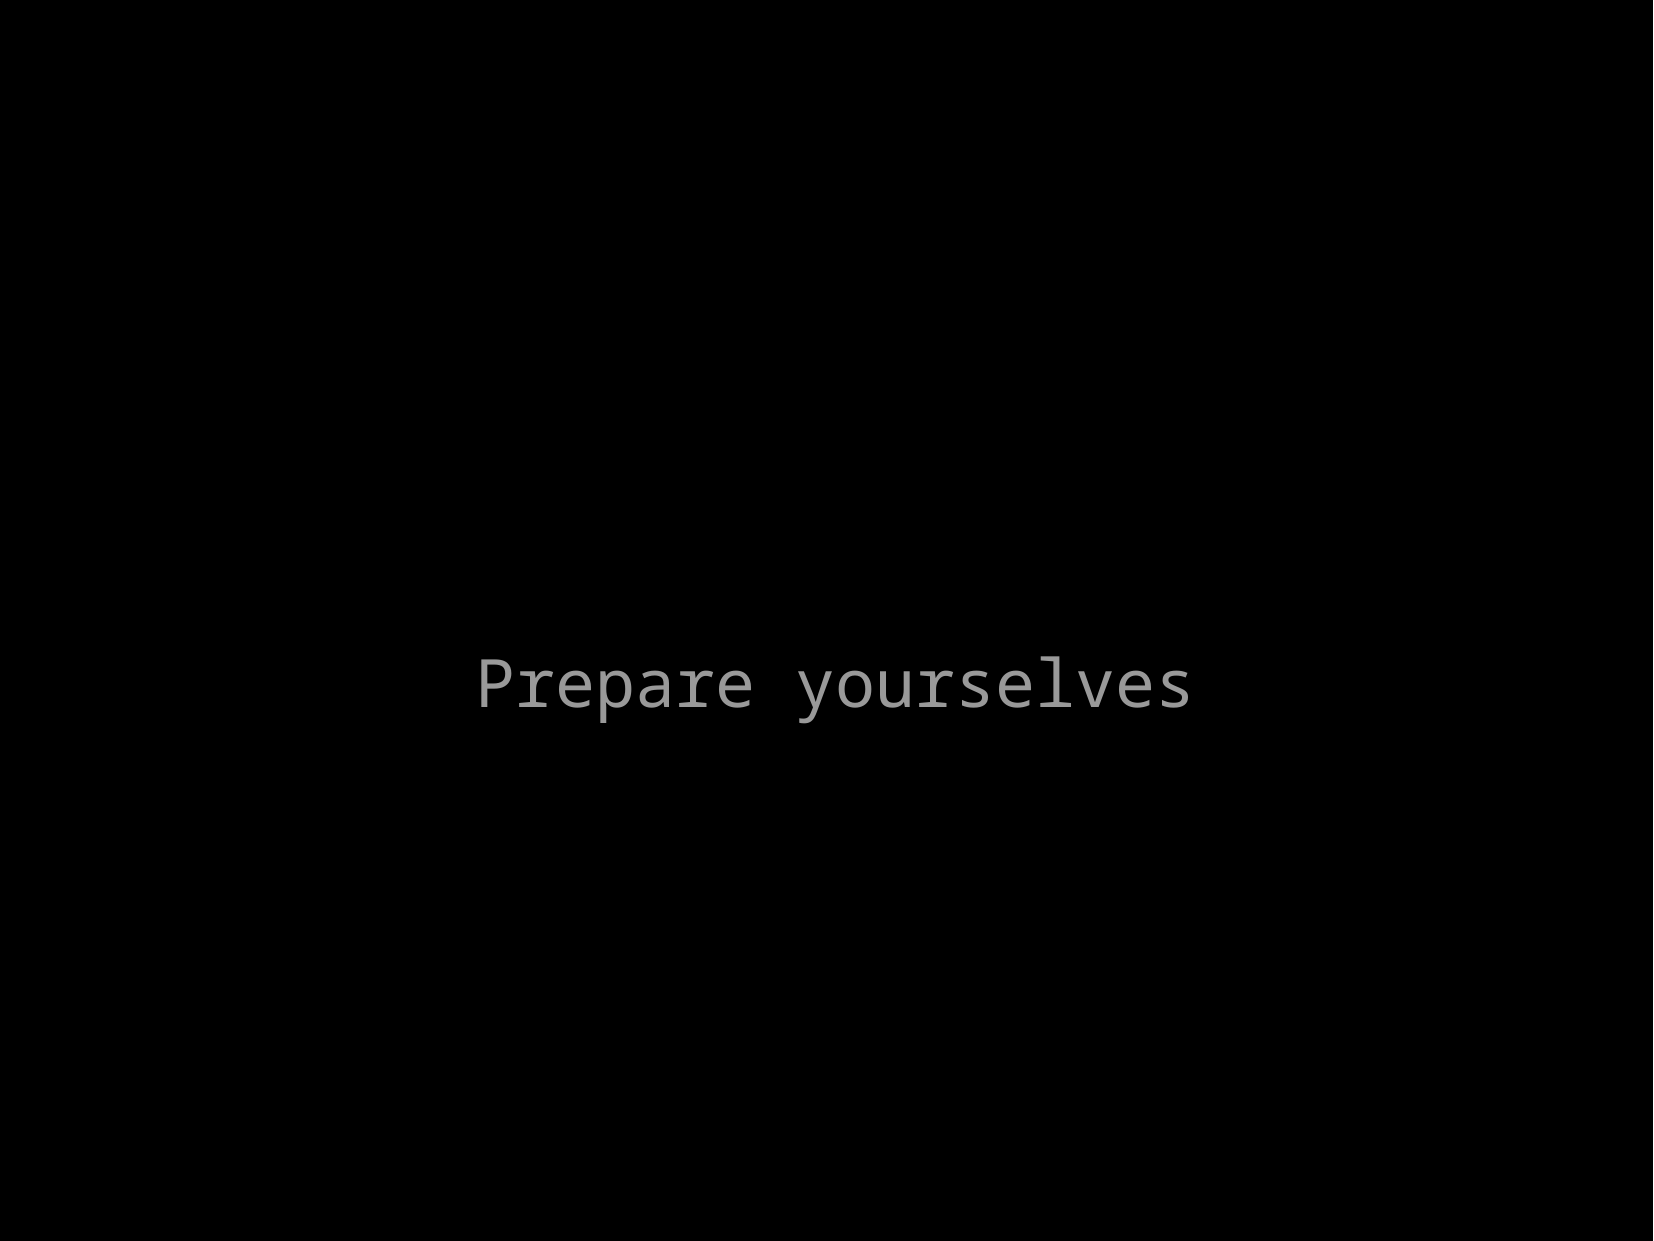

| Prepare yourselves | |
| --- | --- |